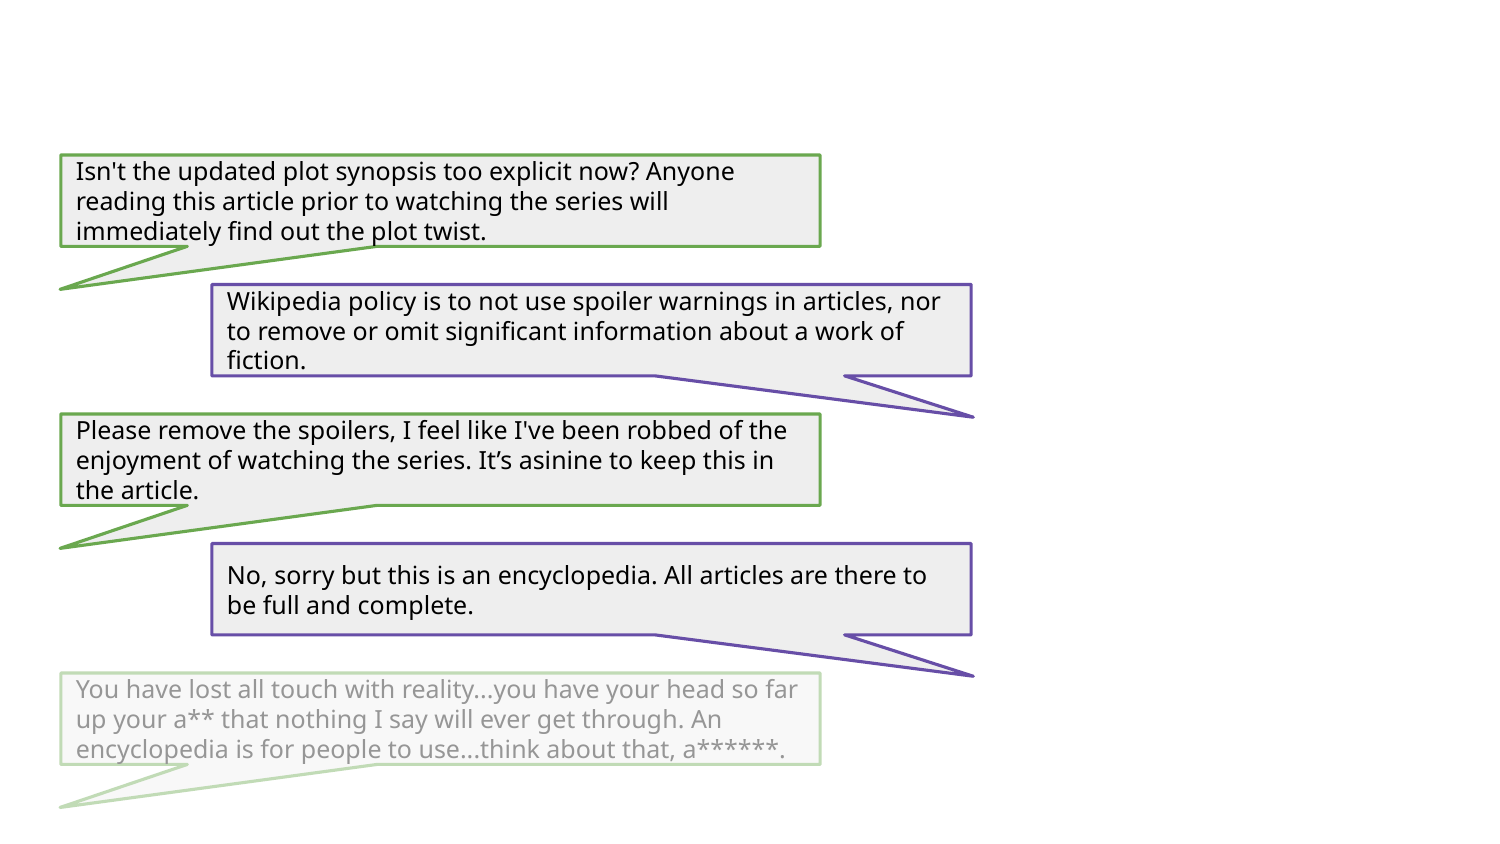

Isn't the updated plot synopsis too explicit now? Anyone reading this article prior to watching the series will immediately find out the plot twist.
Wikipedia policy is to not use spoiler warnings in articles, nor to remove or omit significant information about a work of fiction.
Please remove the spoilers, I feel like I've been robbed of the enjoyment of watching the series. It’s asinine to keep this in the article.
No, sorry but this is an encyclopedia. All articles are there to be full and complete.
You have lost all touch with reality...you have your head so far up your a** that nothing I say will ever get through. An encyclopedia is for people to use...think about that, a******.